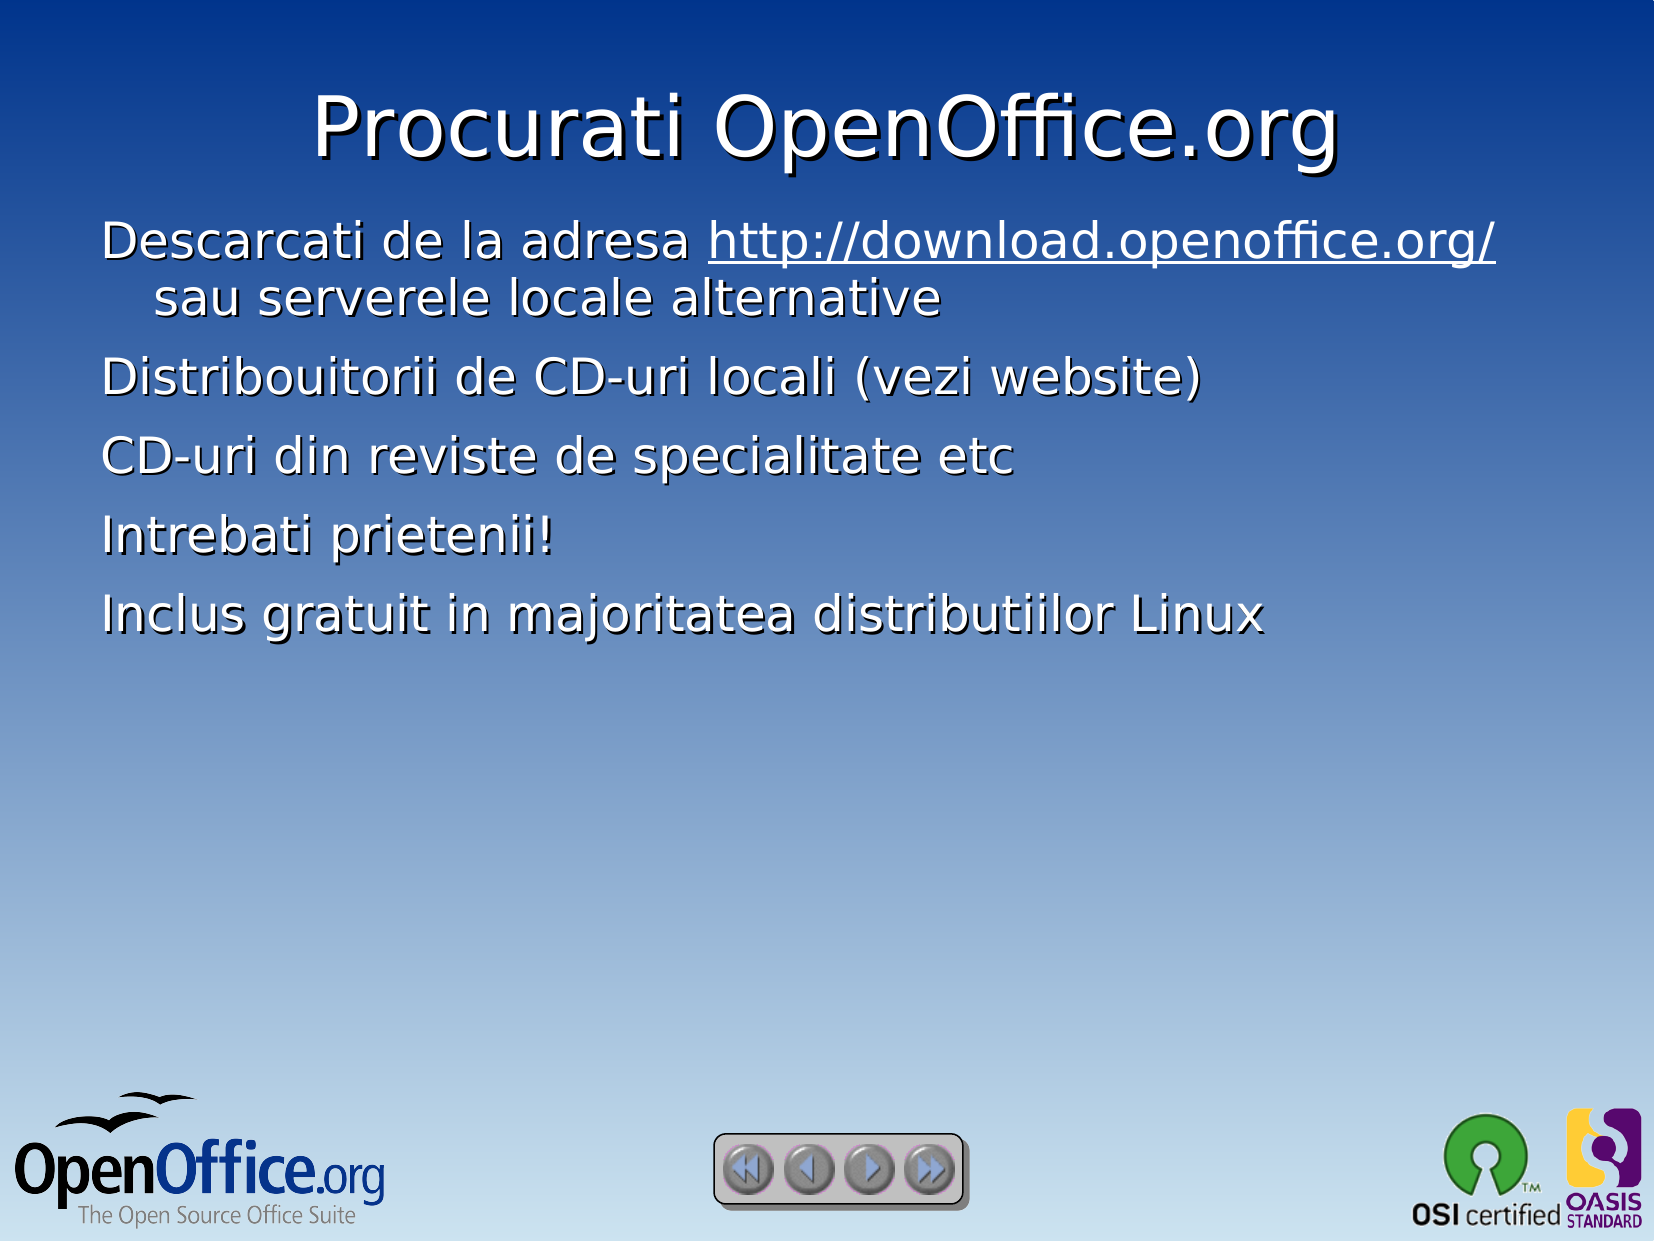

# Procurati OpenOffice.org
Descarcati de la adresa http://download.openoffice.org/ sau serverele locale alternative
Distribouitorii de CD-uri locali (vezi website)
CD-uri din reviste de specialitate etc
Intrebati prietenii!
Inclus gratuit in majoritatea distributiilor Linux